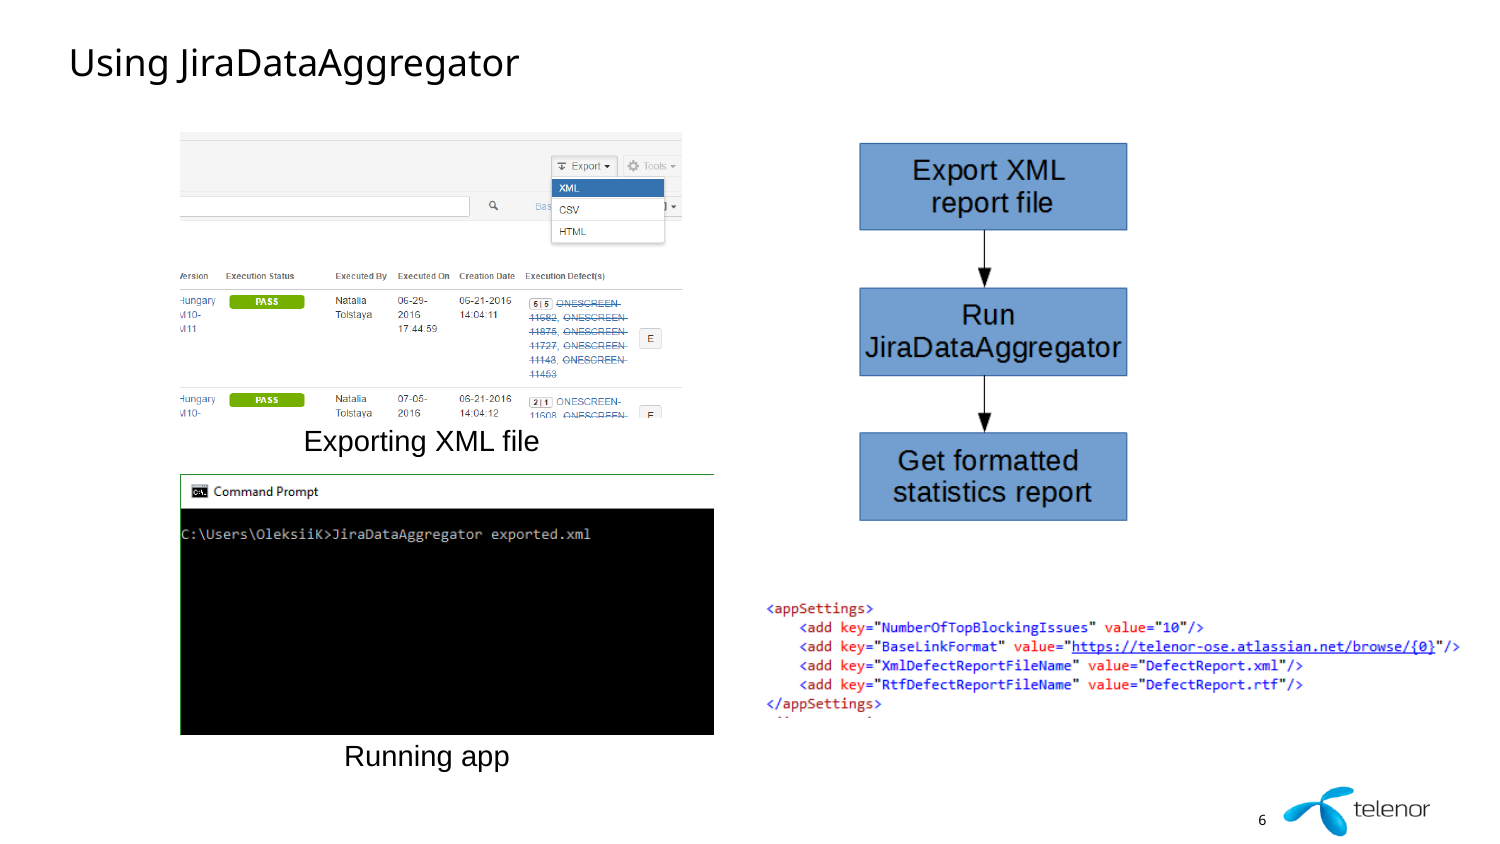

# Using JiraDataAggregator
Exporting XML file
Running app